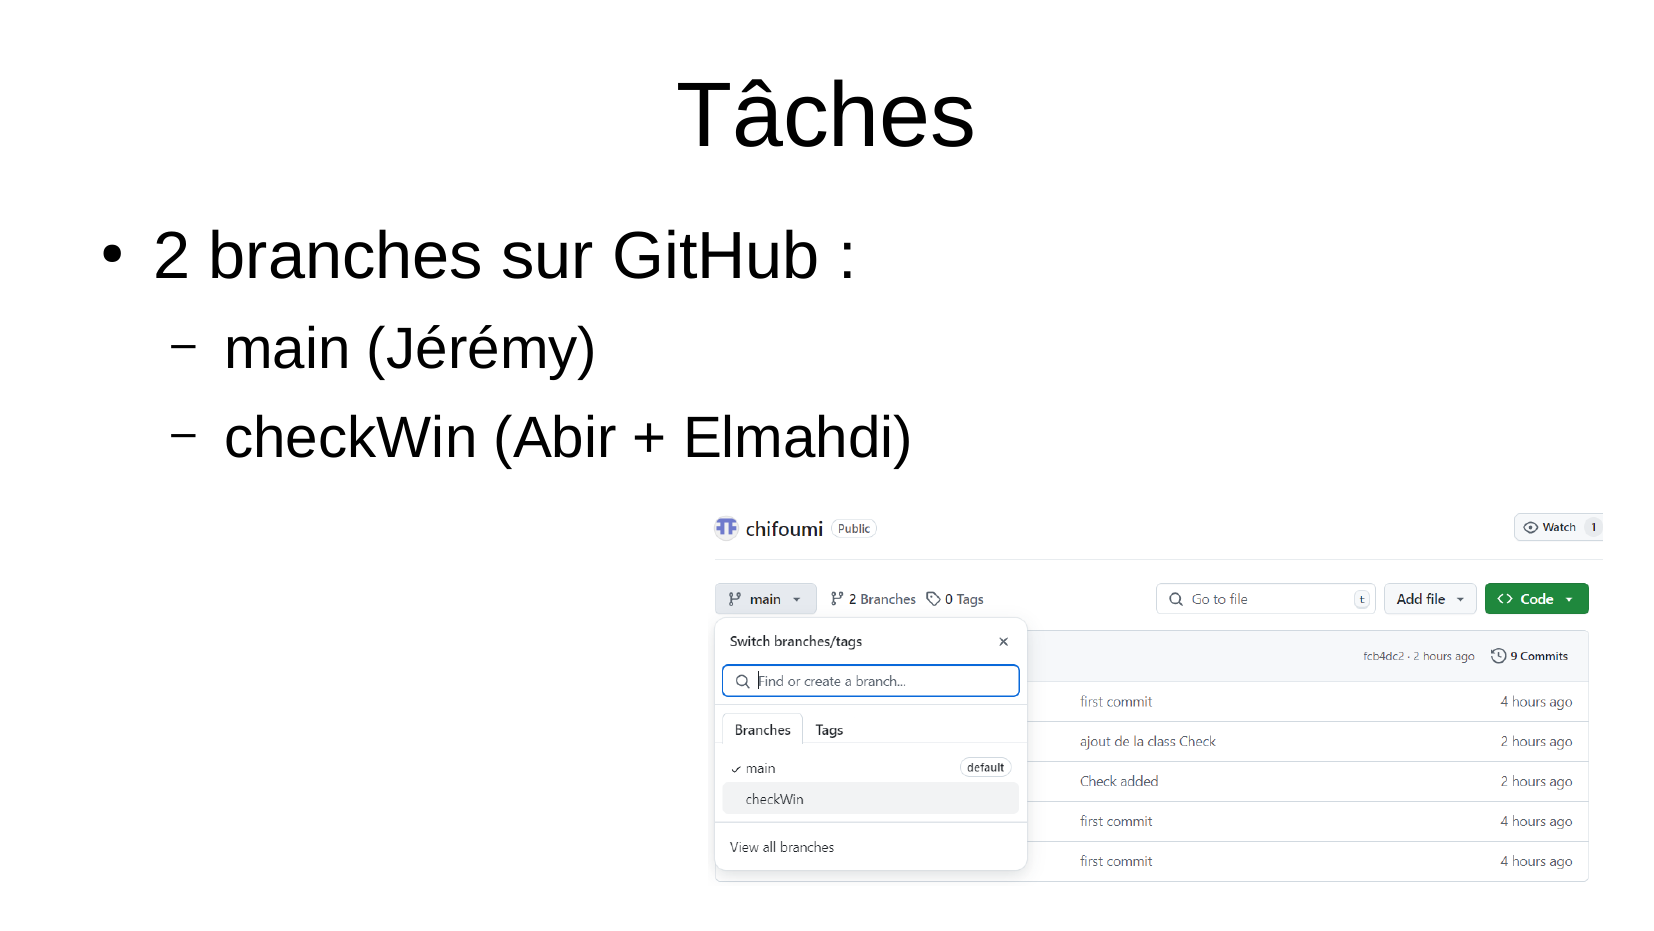

# Tâches
2 branches sur GitHub :
main (Jérémy)
checkWin (Abir + Elmahdi)